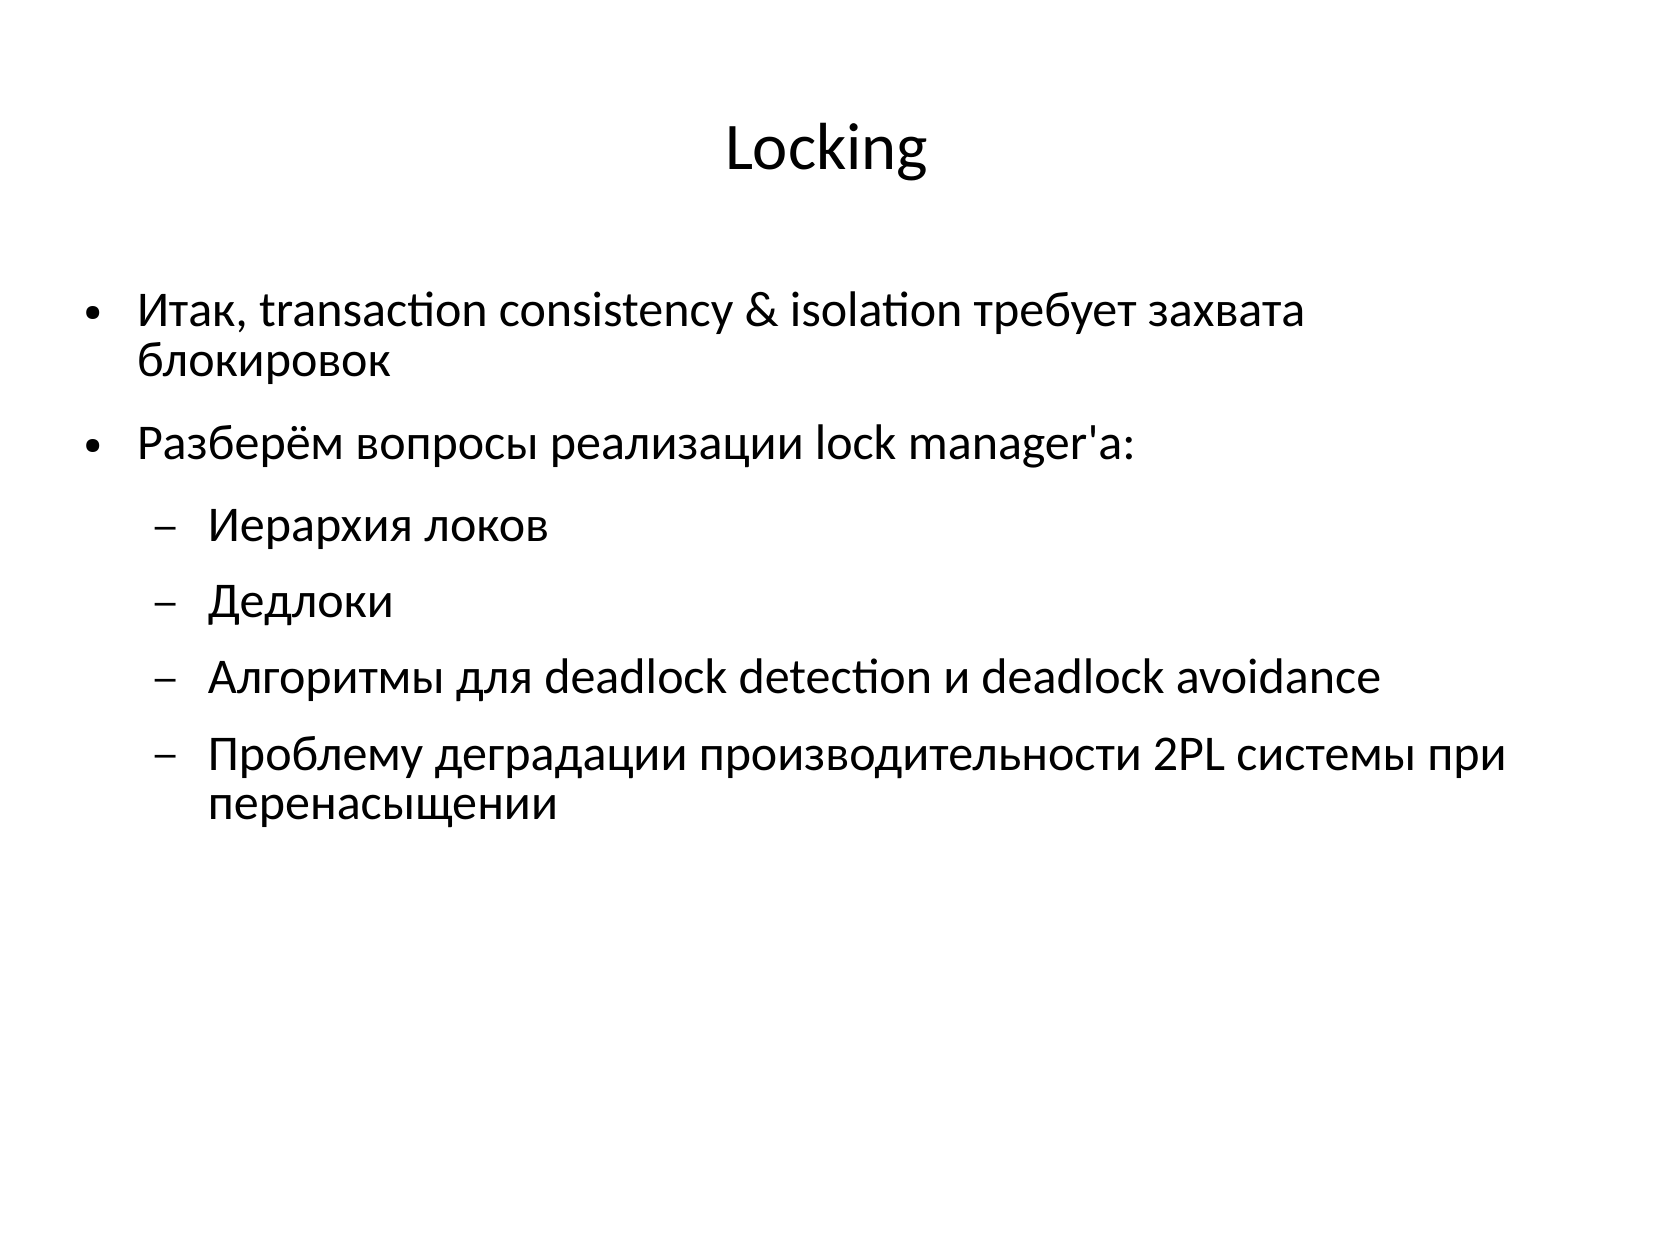

# Locking
Итак, transaction consistency & isolation требует захвата блокировок
Разберём вопросы реализации lock manager'а:
Иерархия локов
Дедлоки
Алгоритмы для deadlock detection и deadlock avoidance
Проблему деградации производительности 2PL системы при перенасыщении